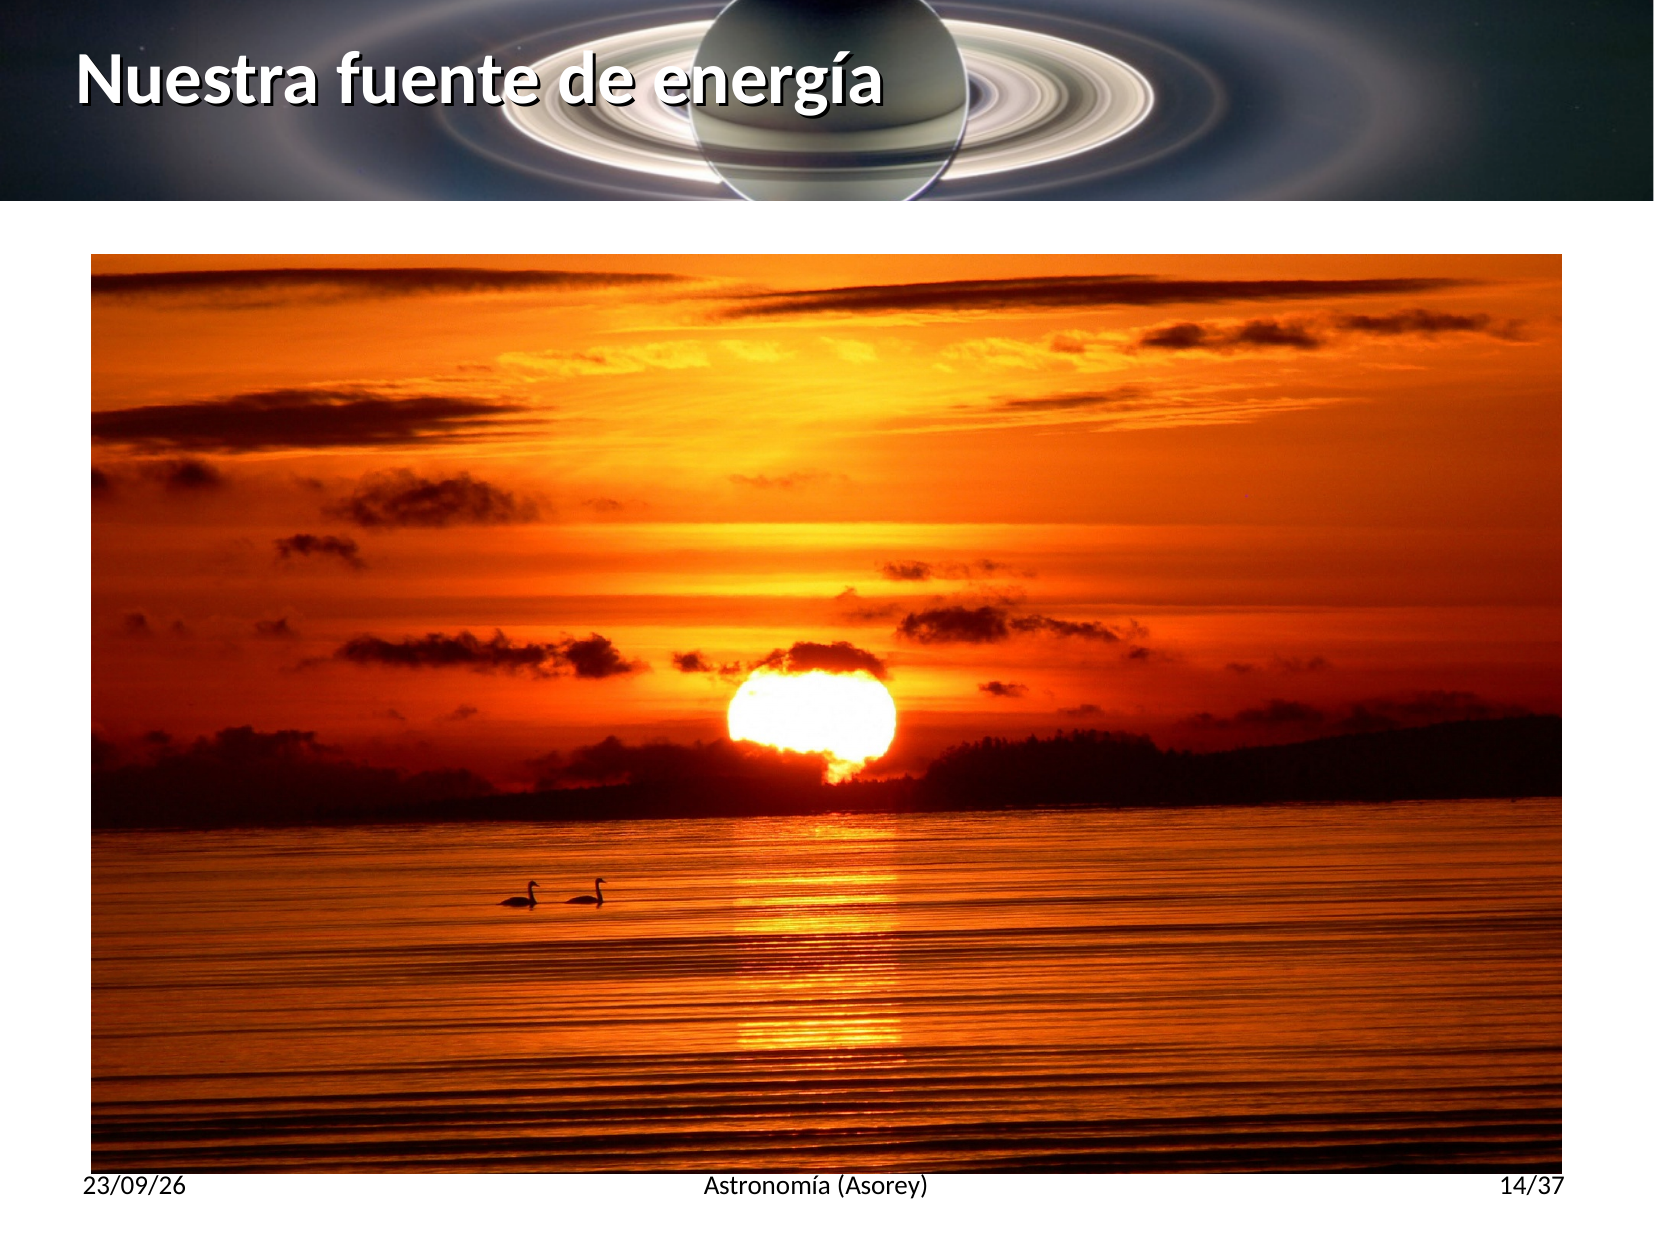

# Nuestra fuente de energía
Astronomía (Asorey)
14